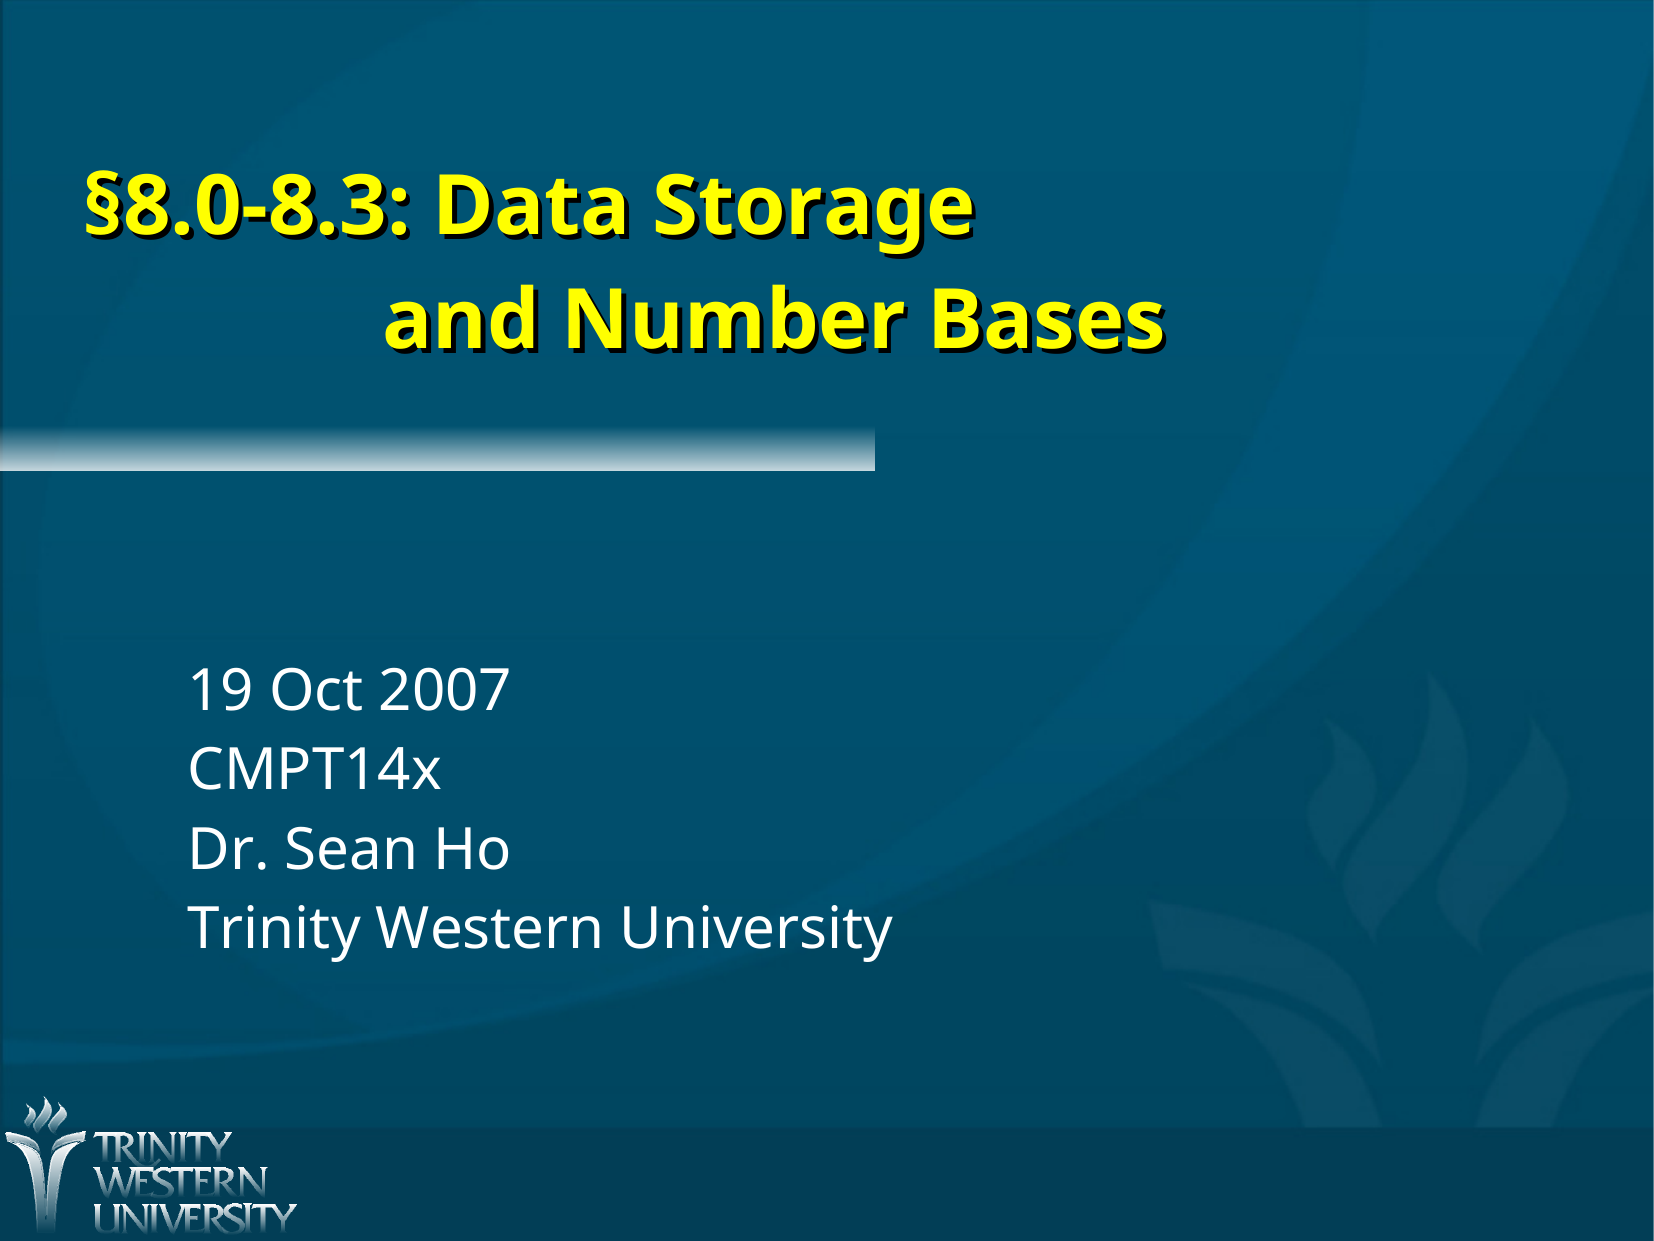

# §8.0-8.3: Data Storage and Number Bases
19 Oct 2007
CMPT14x
Dr. Sean Ho
Trinity Western University